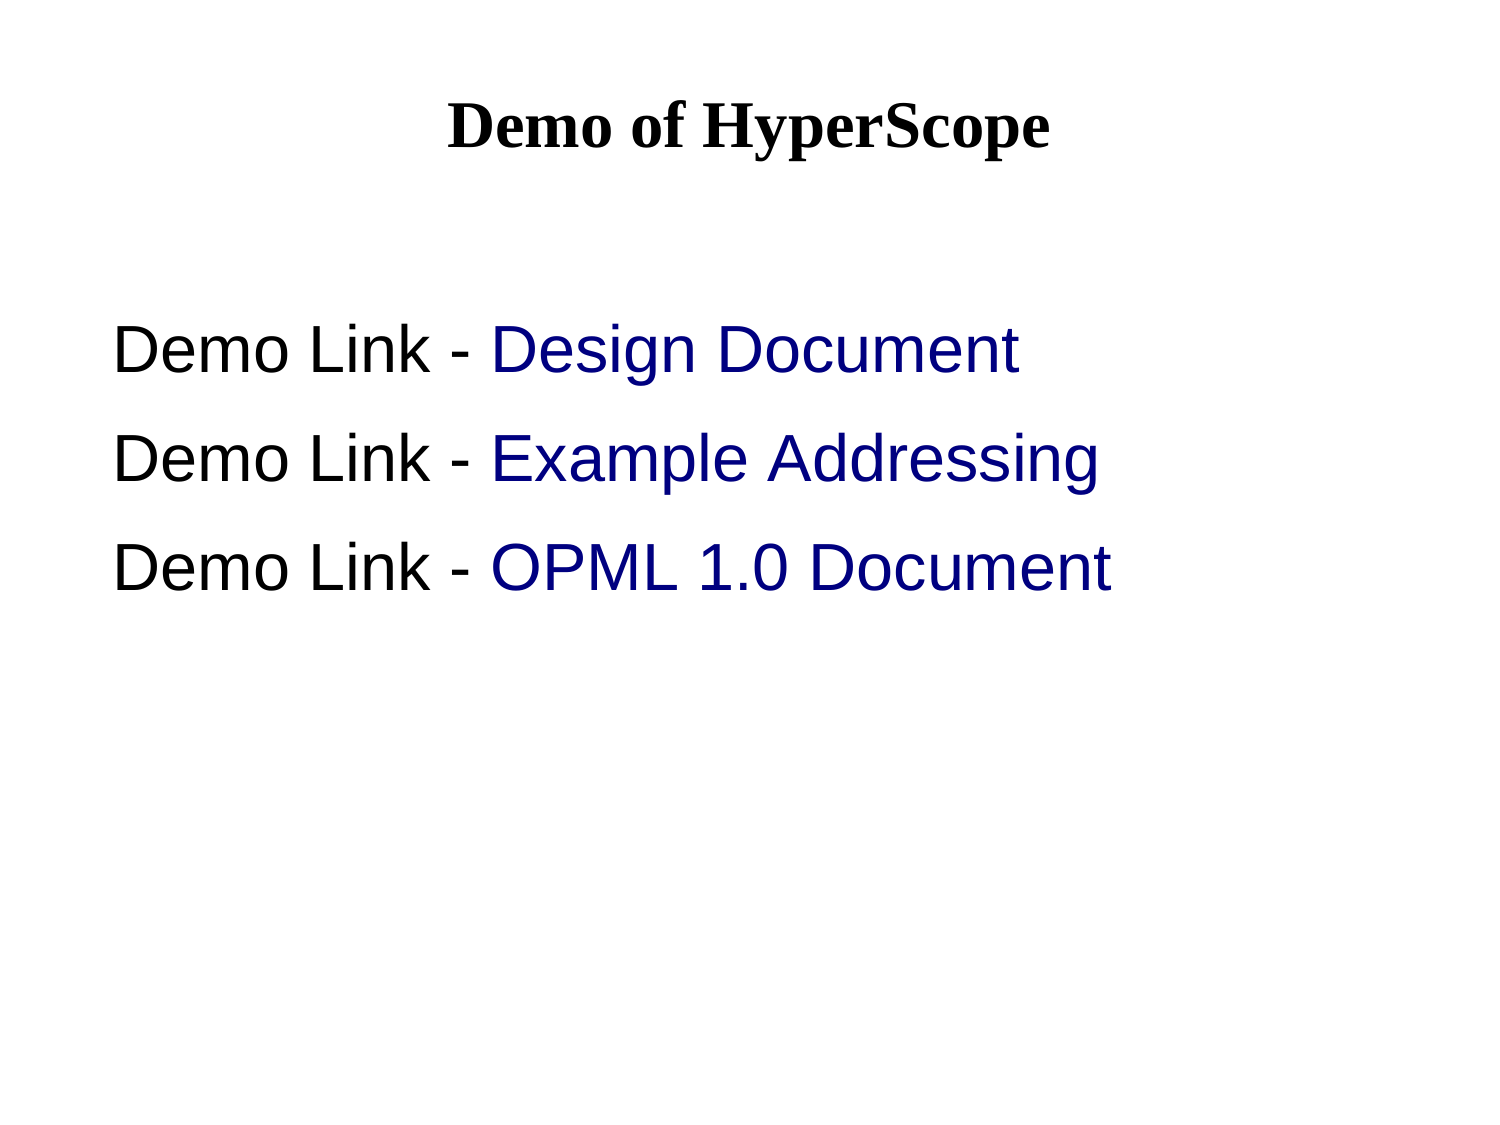

# Demo of HyperScope
Demo Link - Design Document
Demo Link - Example Addressing
Demo Link - OPML 1.0 Document